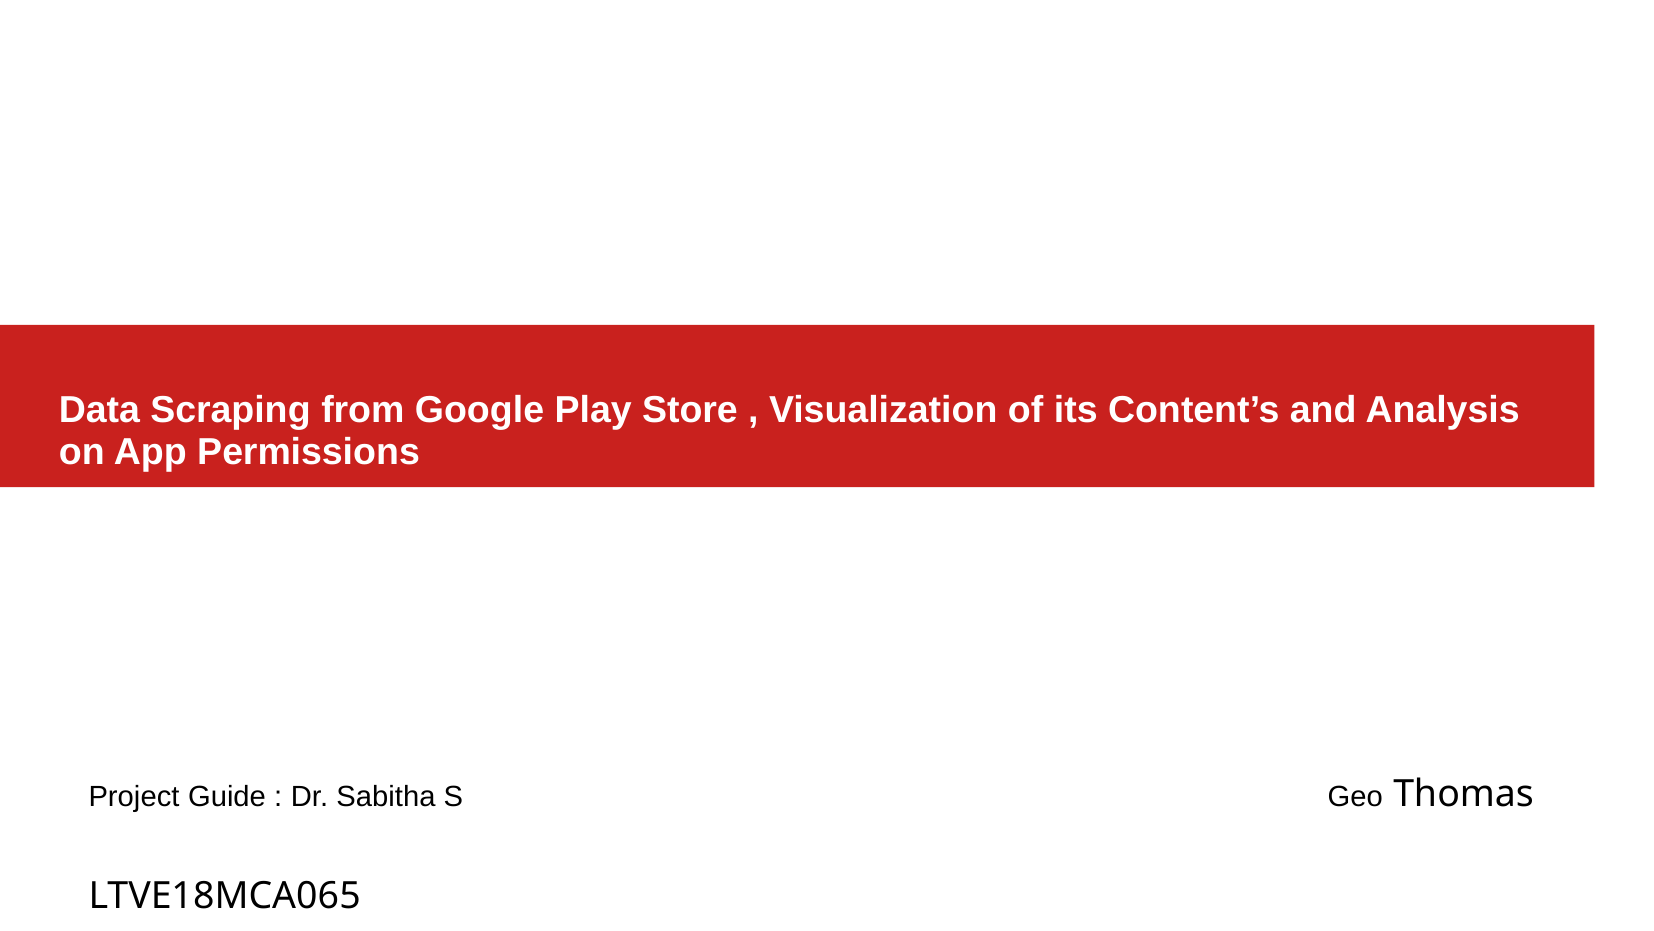

# Data Scraping from Google Play Store , Visualization of its Content’s and Analysis on App Permissions
Project Guide : Dr. Sabitha S Geo Thomas
 											 LTVE18MCA065